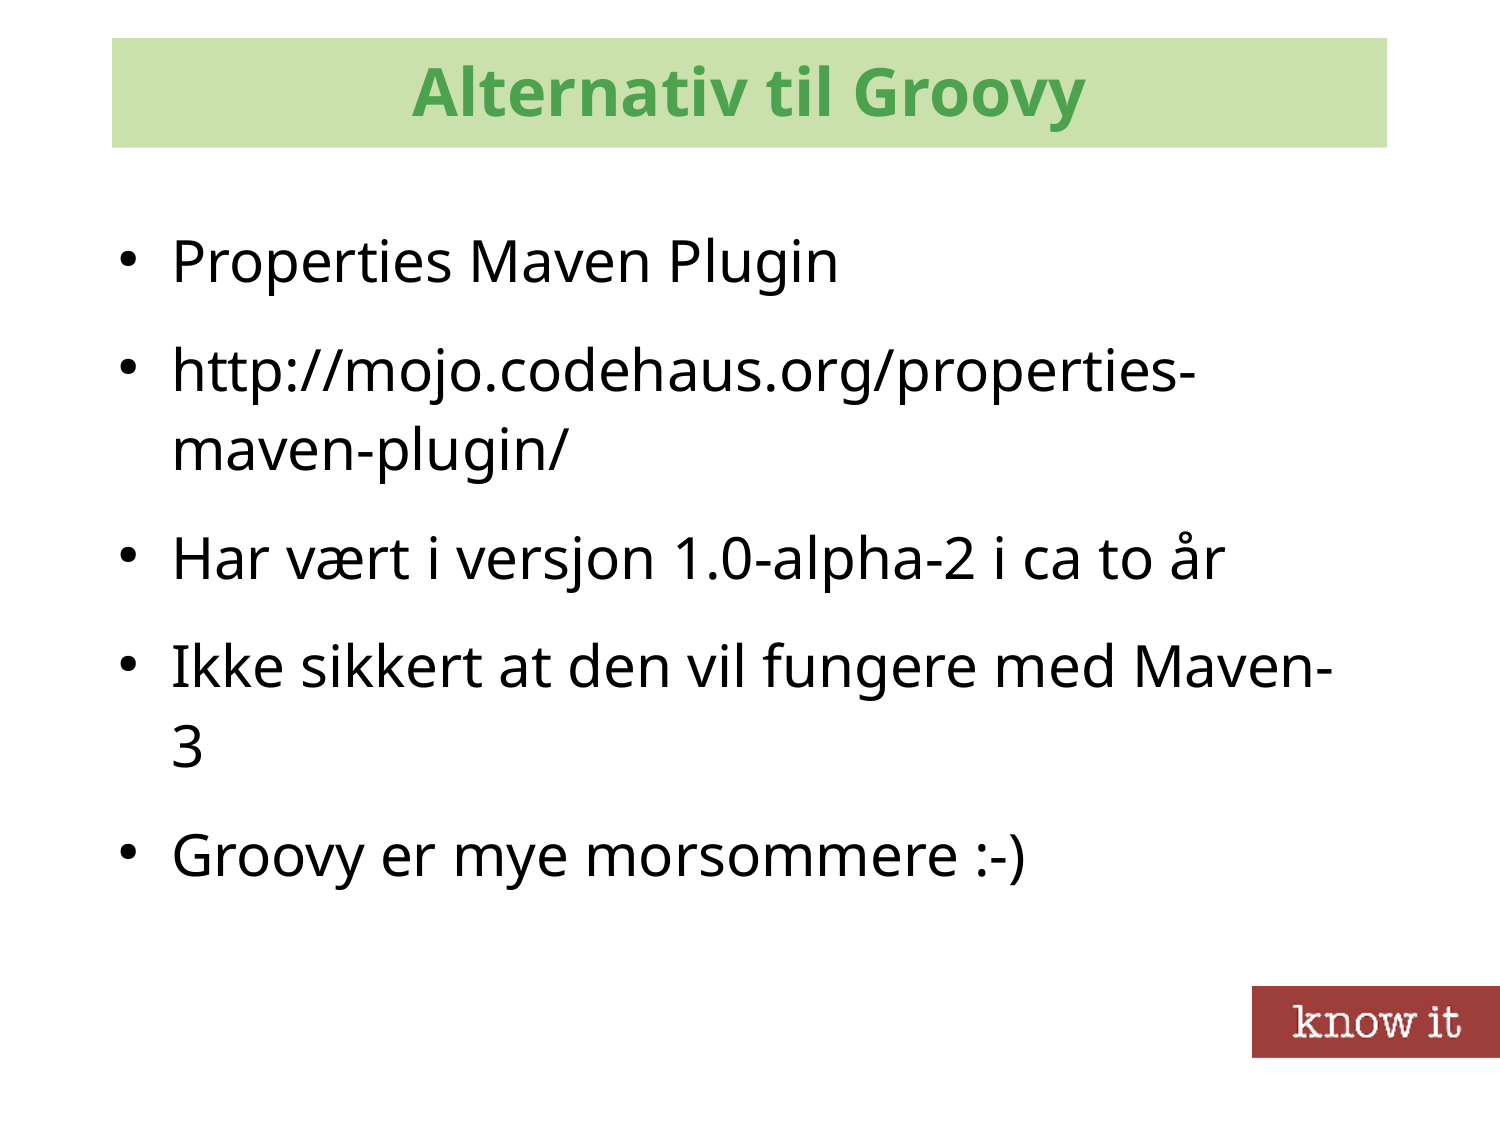

Alternativ til Groovy
# Properties Maven Plugin
http://mojo.codehaus.org/properties-maven-plugin/
Har vært i versjon 1.0-alpha-2 i ca to år
Ikke sikkert at den vil fungere med Maven-3
Groovy er mye morsommere :-)